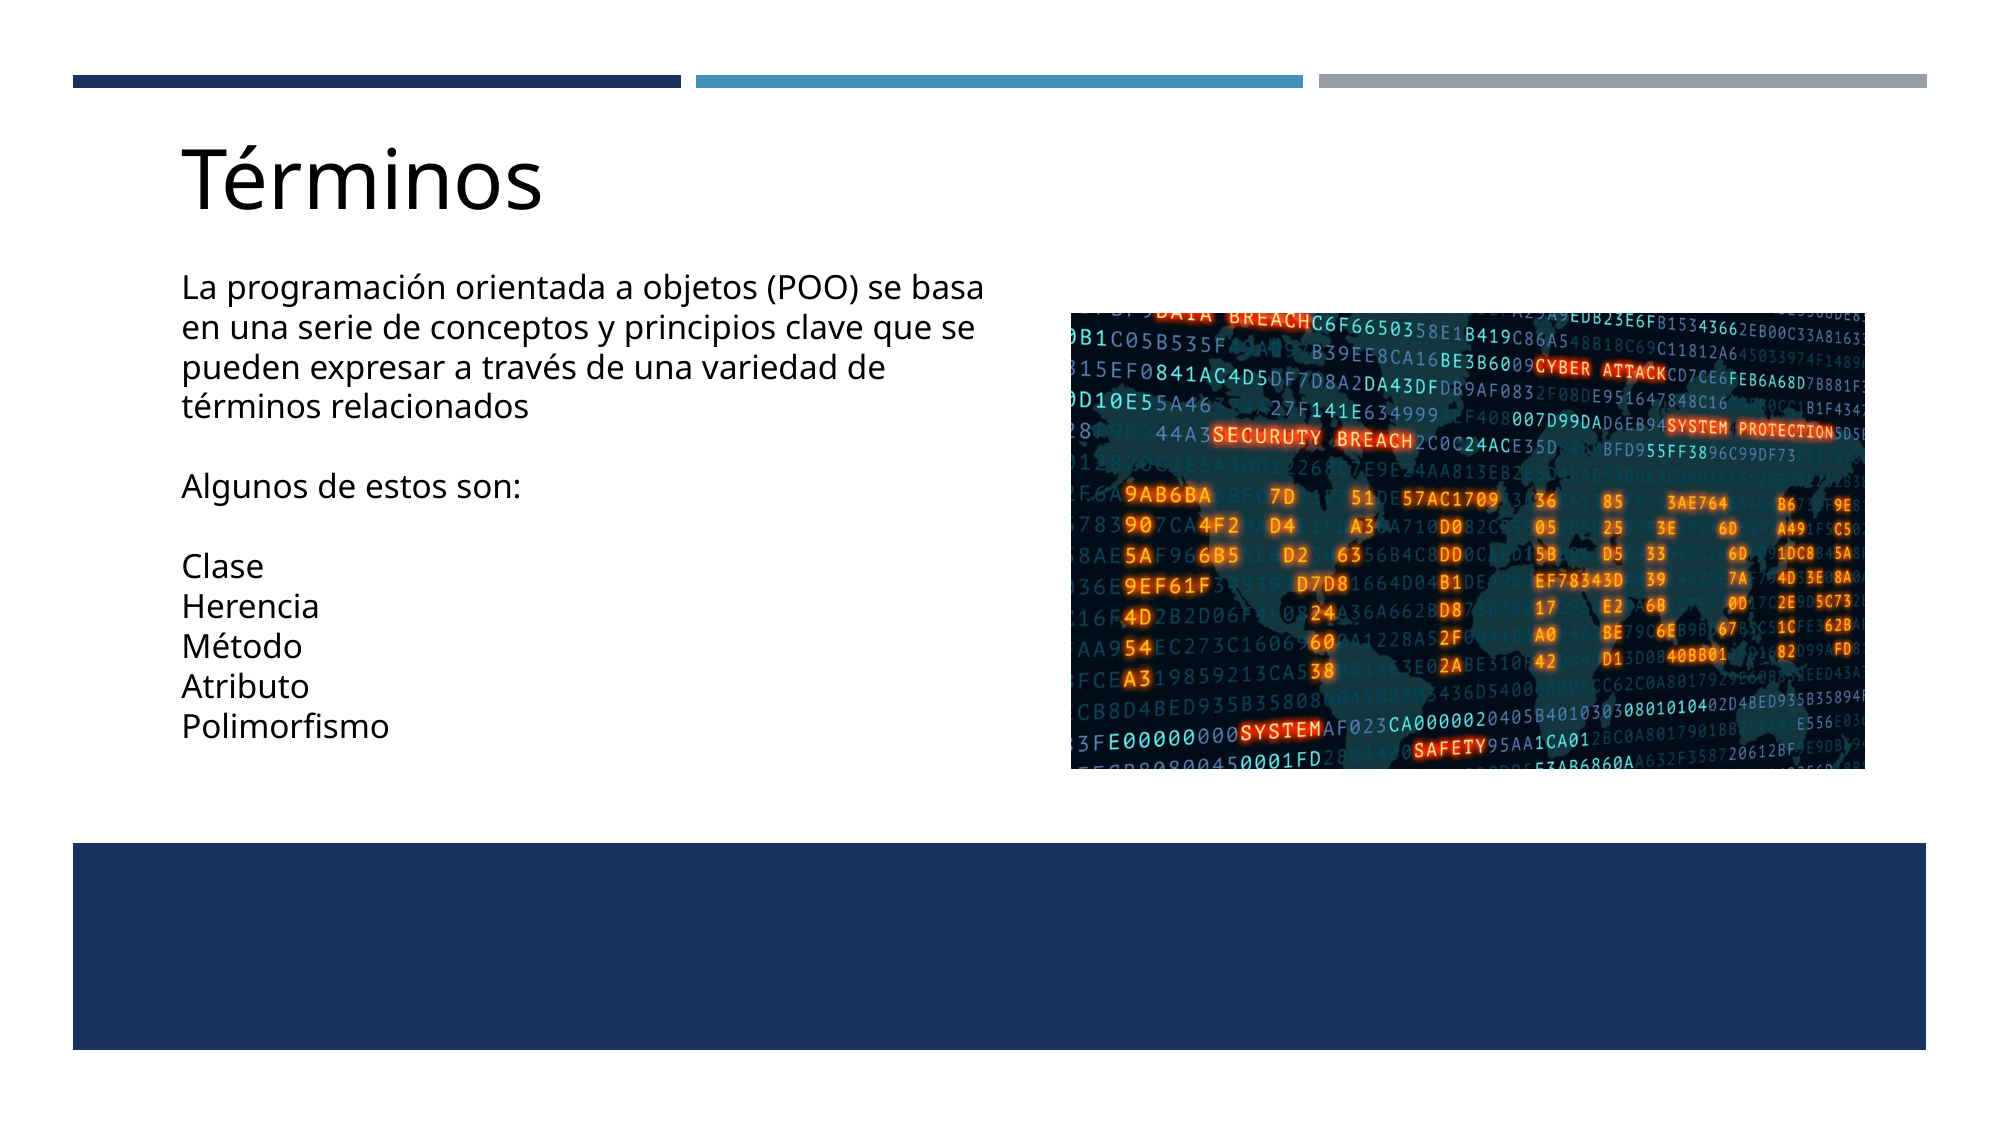

Términos
La programación orientada a objetos (POO) se basa en una serie de conceptos y principios clave que se pueden expresar a través de una variedad de términos relacionados
Algunos de estos son:
Clase
Herencia
Método
Atributo
Polimorfismo